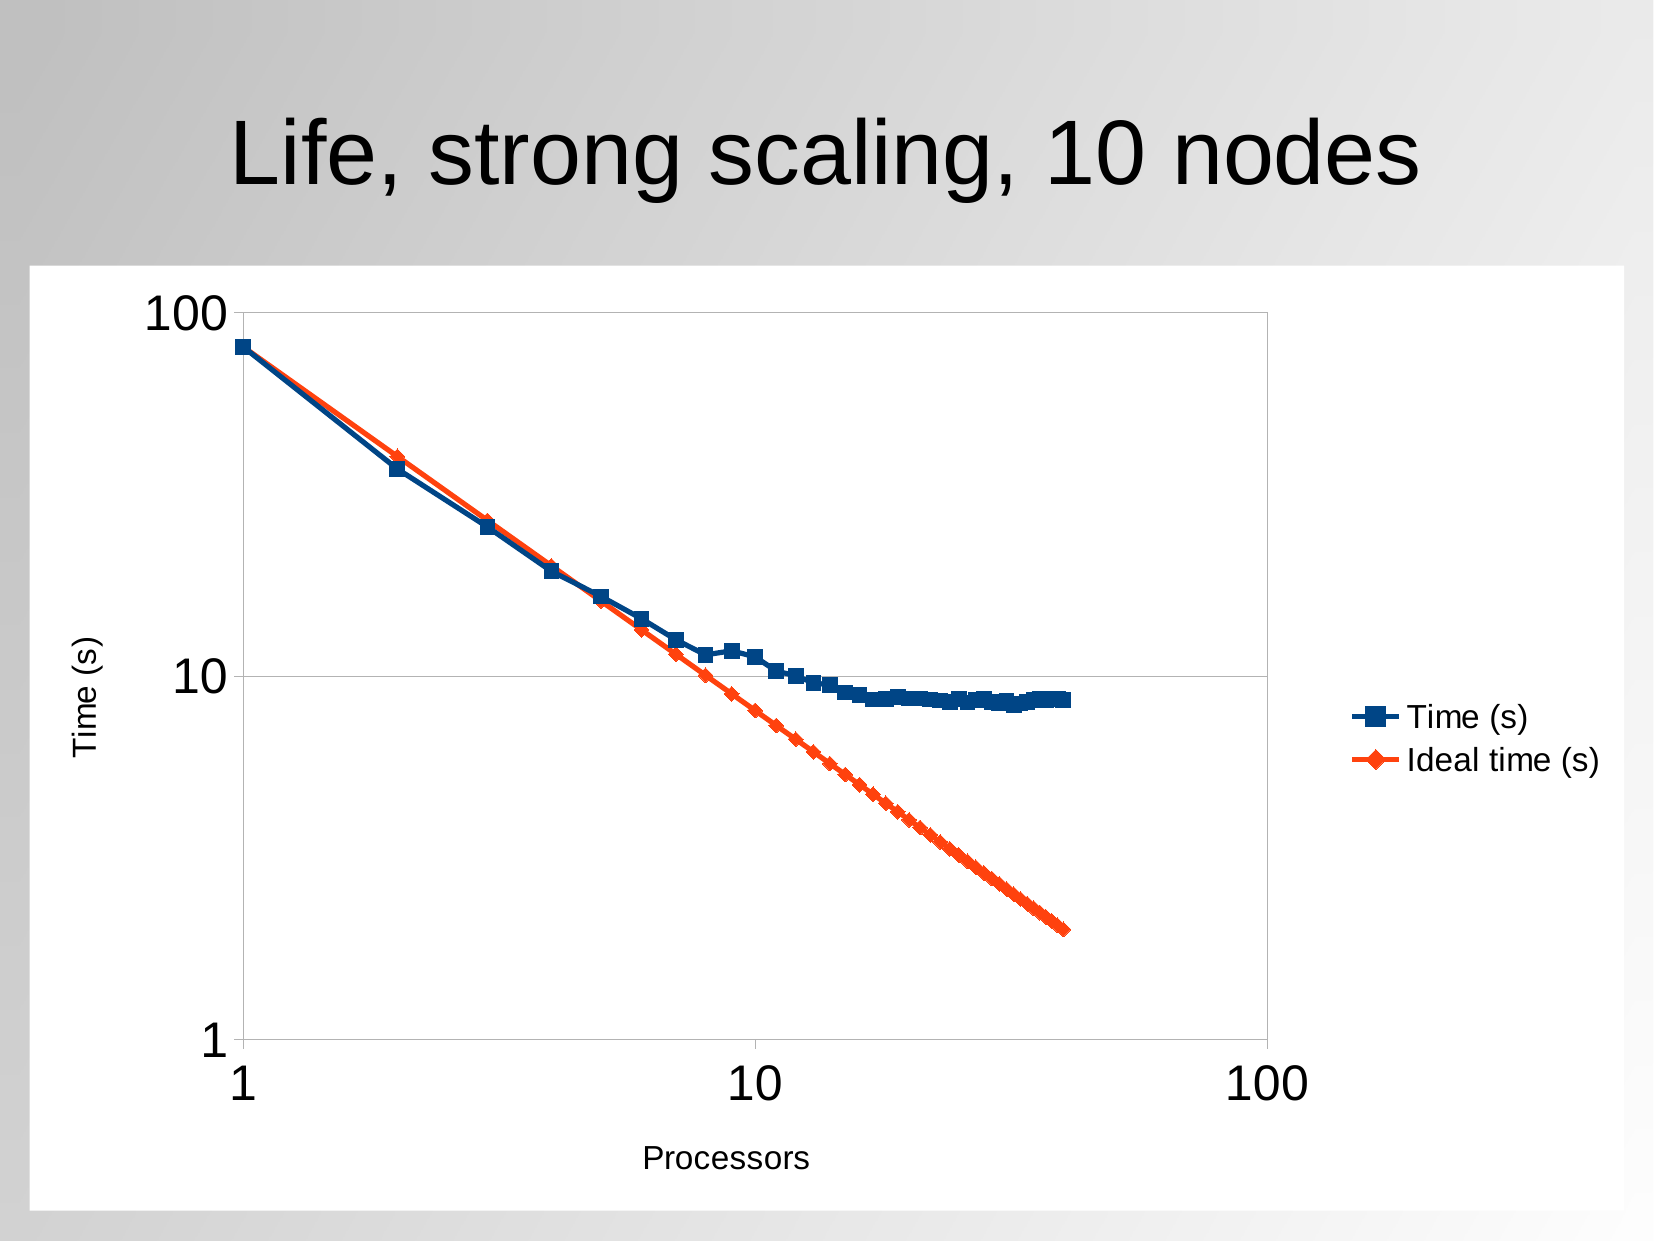

# Life, strong scaling, 10 nodes
### Chart
| Category | Time (s) | Ideal time (s) |
|---|---|---|